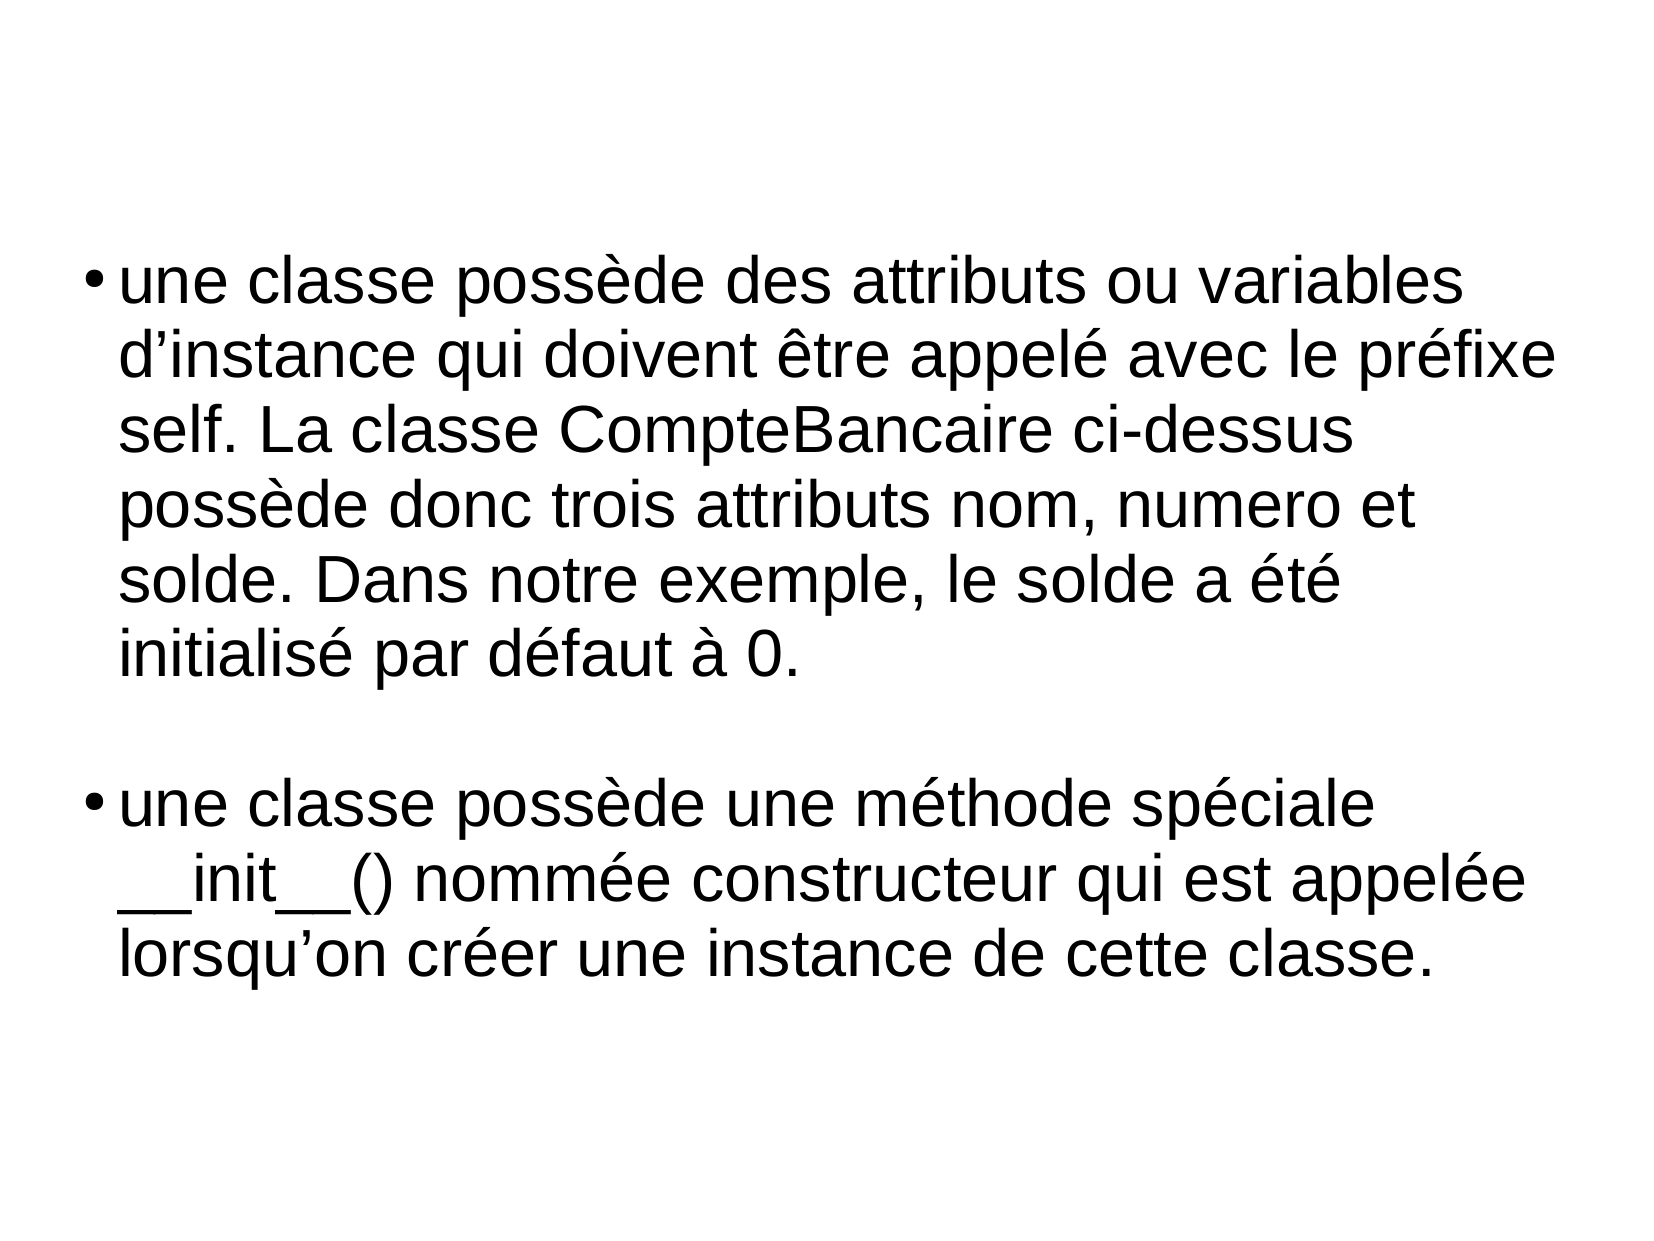

# une classe possède des attributs ou variables d’instance qui doivent être appelé avec le préfixe self. La classe CompteBancaire ci-dessus possède donc trois attributs nom, numero et solde. Dans notre exemple, le solde a été initialisé par défaut à 0.
une classe possède une méthode spéciale __init__() nommée constructeur qui est appelée lorsqu’on créer une instance de cette classe.